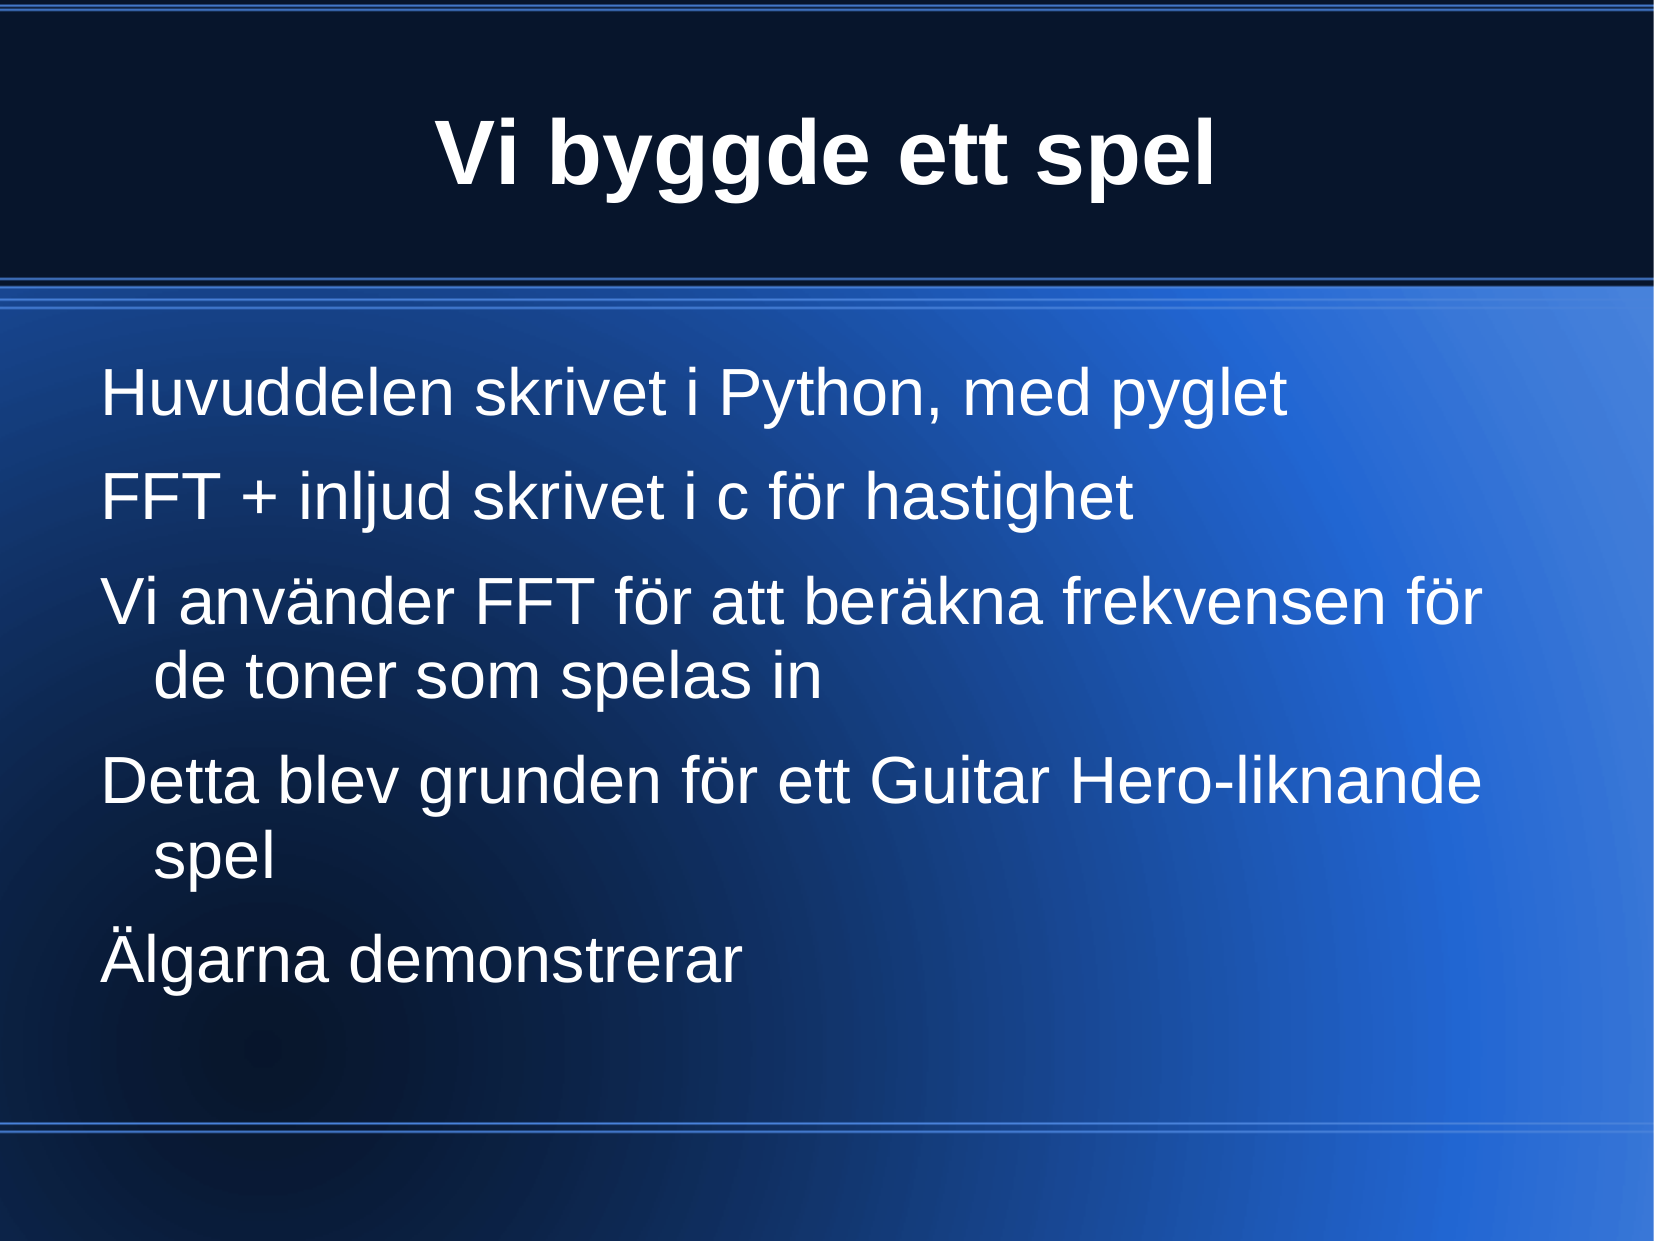

# Vi byggde ett spel
Huvuddelen skrivet i Python, med pyglet
FFT + inljud skrivet i c för hastighet
Vi använder FFT för att beräkna frekvensen för de toner som spelas in
Detta blev grunden för ett Guitar Hero-liknande spel
Älgarna demonstrerar